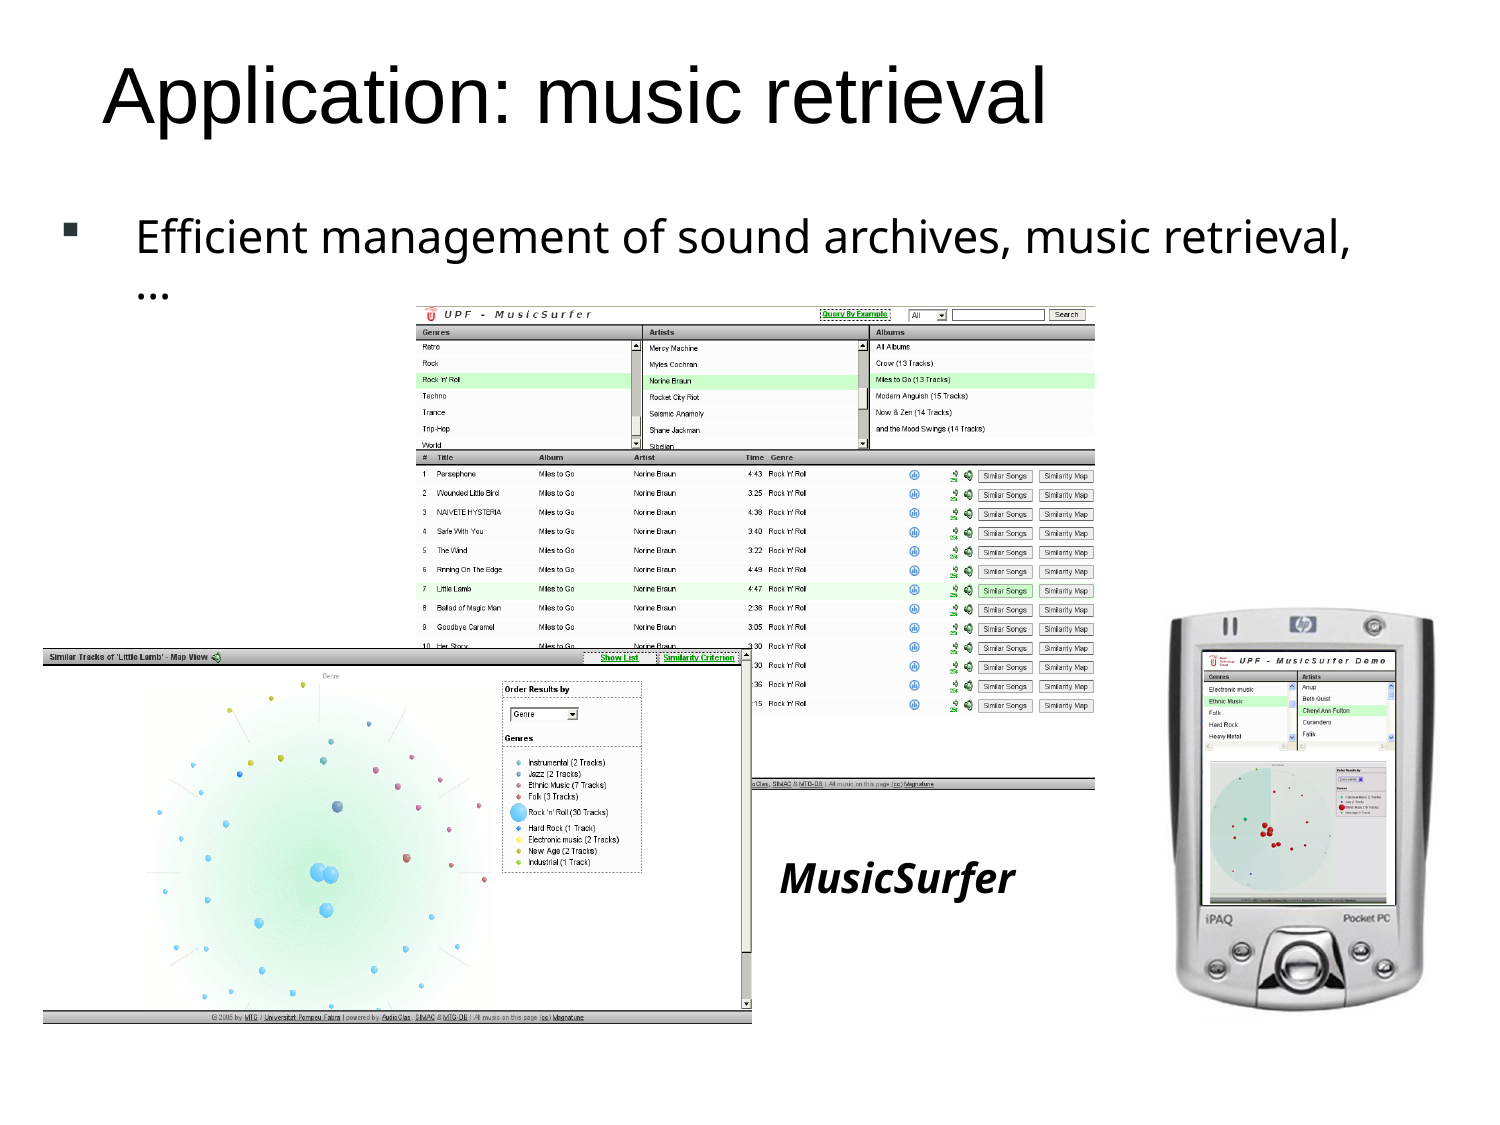

# Application: music retrieval
Efficient management of sound archives, music retrieval, …
MusicSurfer